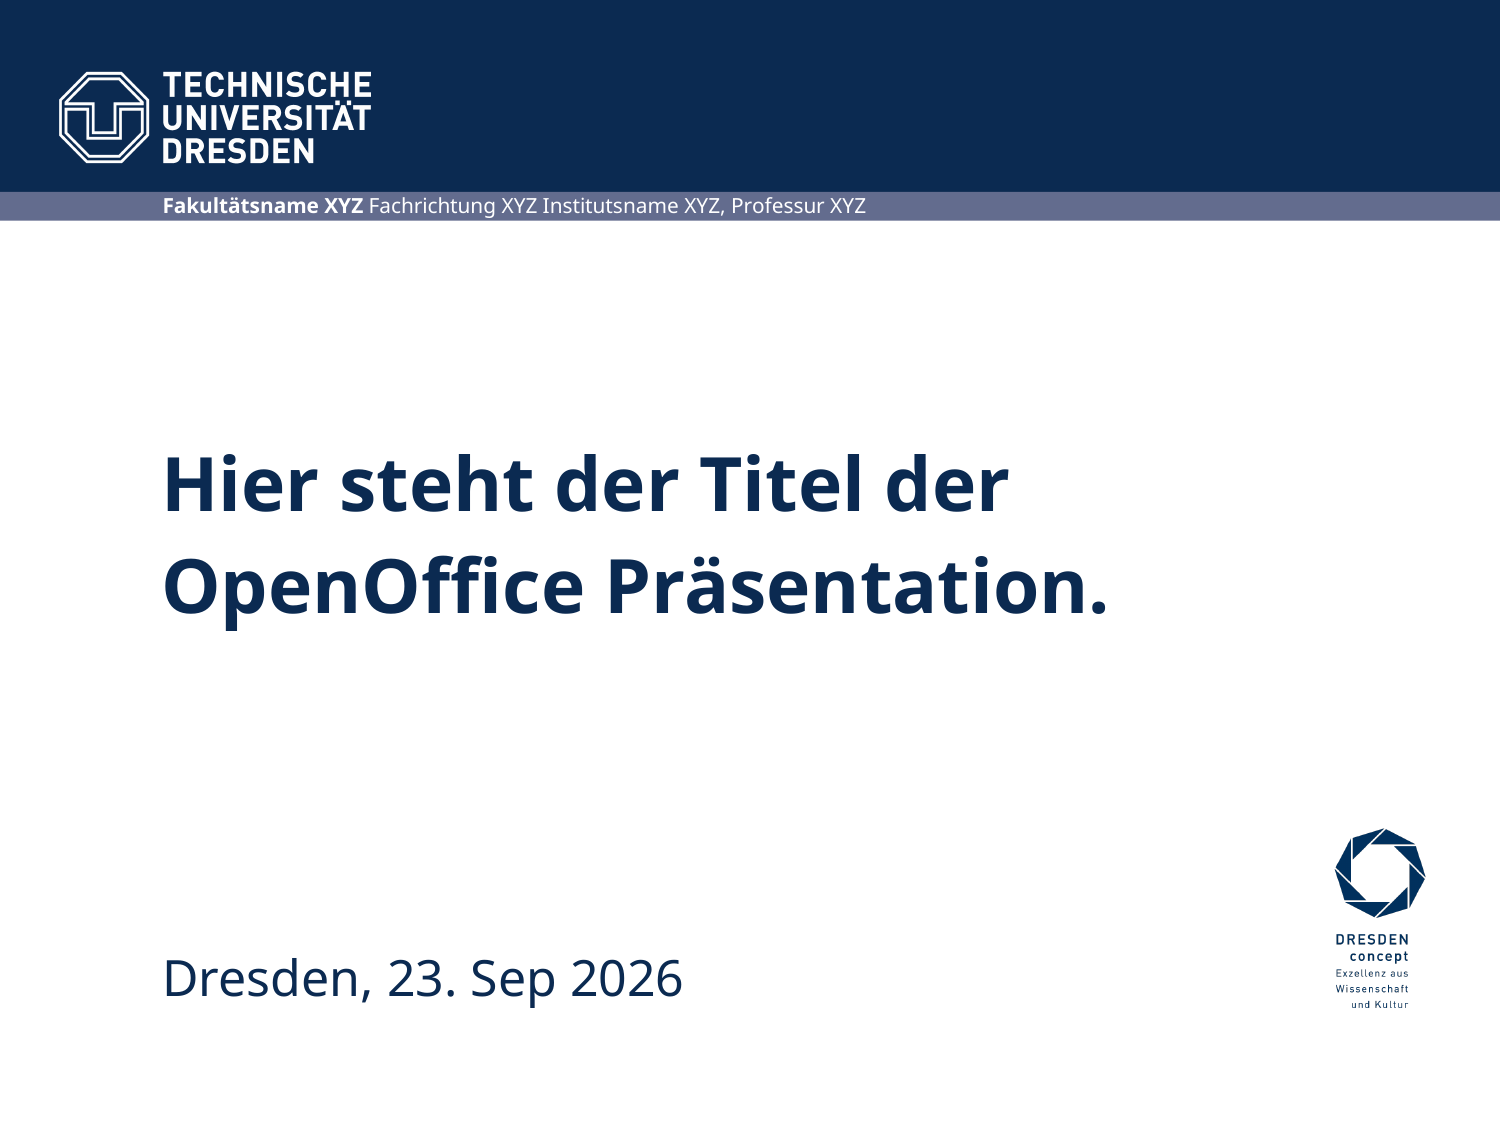

Fakultätsname XYZ Fachrichtung XYZ Institutsname XYZ, Professur XYZ
# Hier steht der Titel der OpenOffice Präsentation.
Dresden,